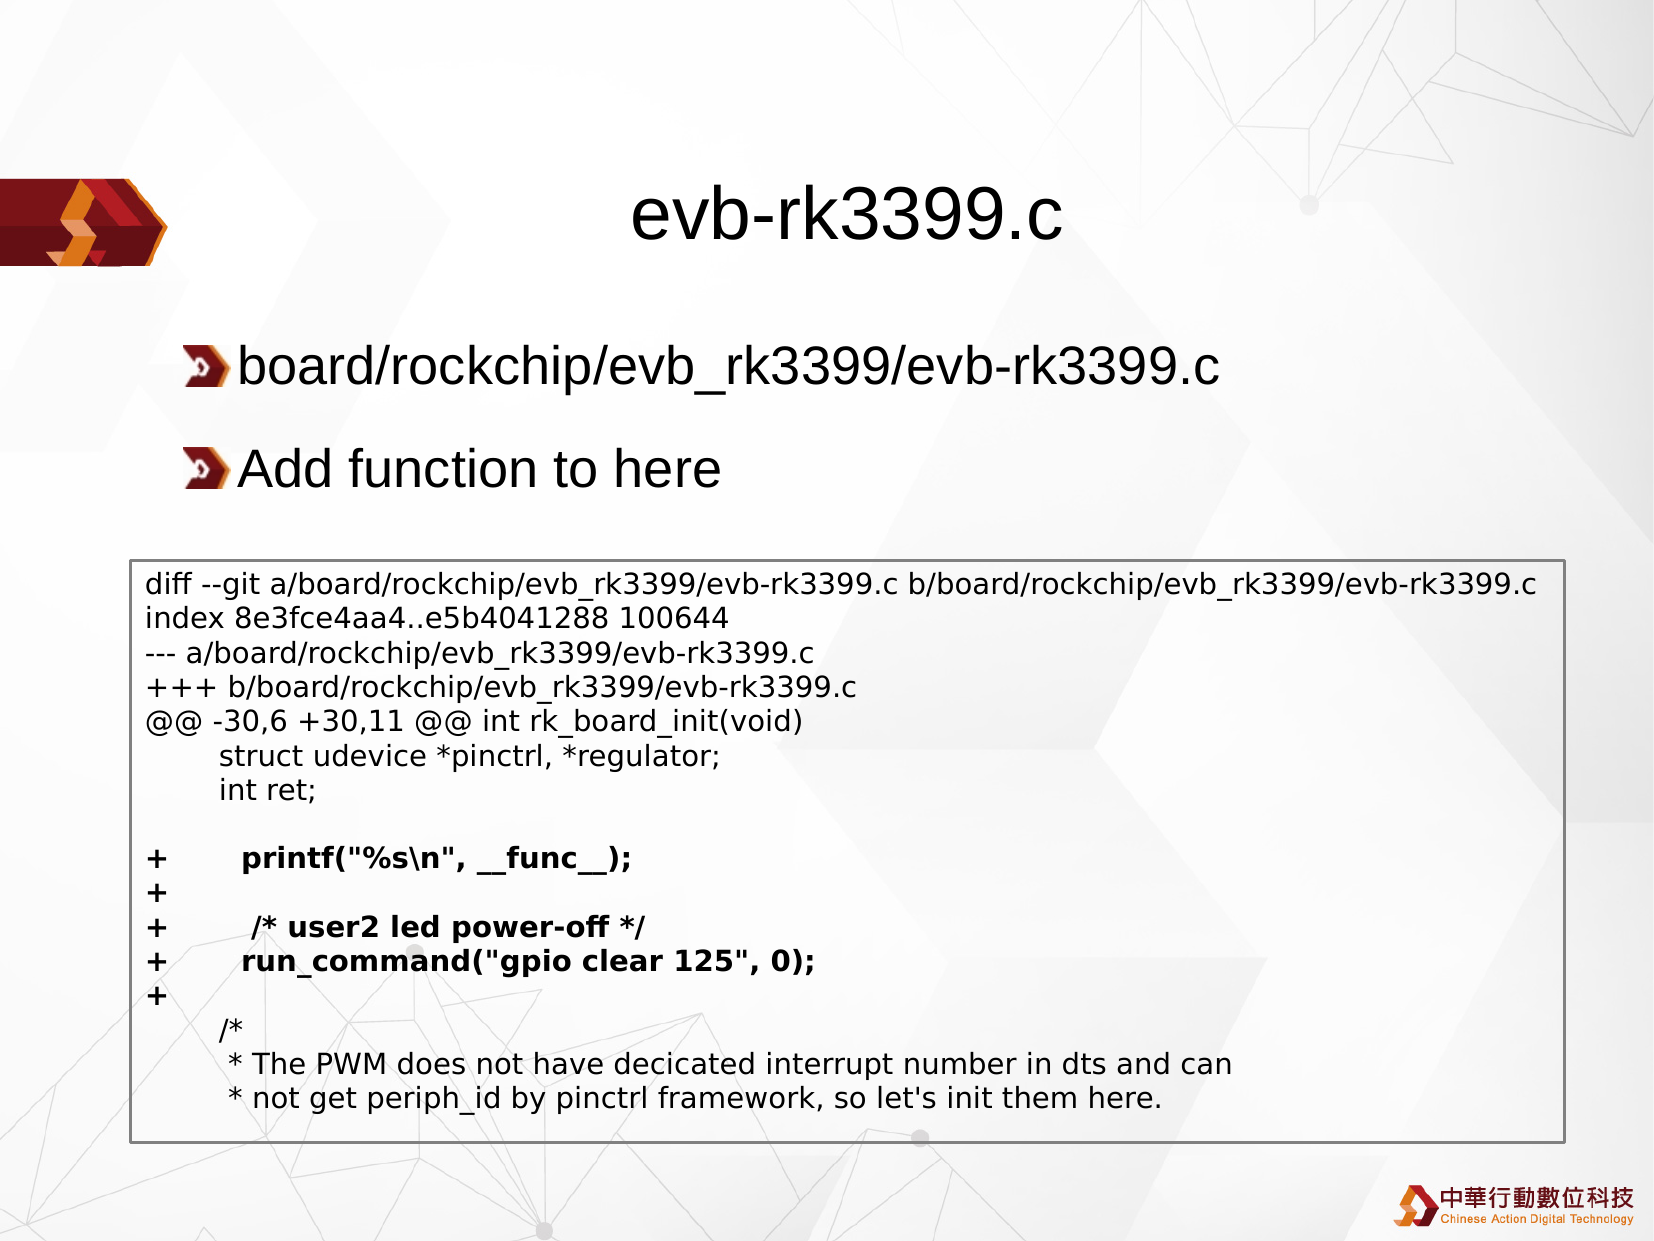

# evb-rk3399.c
board/rockchip/evb_rk3399/evb-rk3399.c
Add function to here
diff --git a/board/rockchip/evb_rk3399/evb-rk3399.c b/board/rockchip/evb_rk3399/evb-rk3399.c
index 8e3fce4aa4..e5b4041288 100644
--- a/board/rockchip/evb_rk3399/evb-rk3399.c
+++ b/board/rockchip/evb_rk3399/evb-rk3399.c
@@ -30,6 +30,11 @@ int rk_board_init(void)
 struct udevice *pinctrl, *regulator;
 int ret;
+ printf("%s\n", __func__);
+
+ /* user2 led power-off */
+ run_command("gpio clear 125", 0);
+
 /*
 * The PWM does not have decicated interrupt number in dts and can
 * not get periph_id by pinctrl framework, so let's init them here.